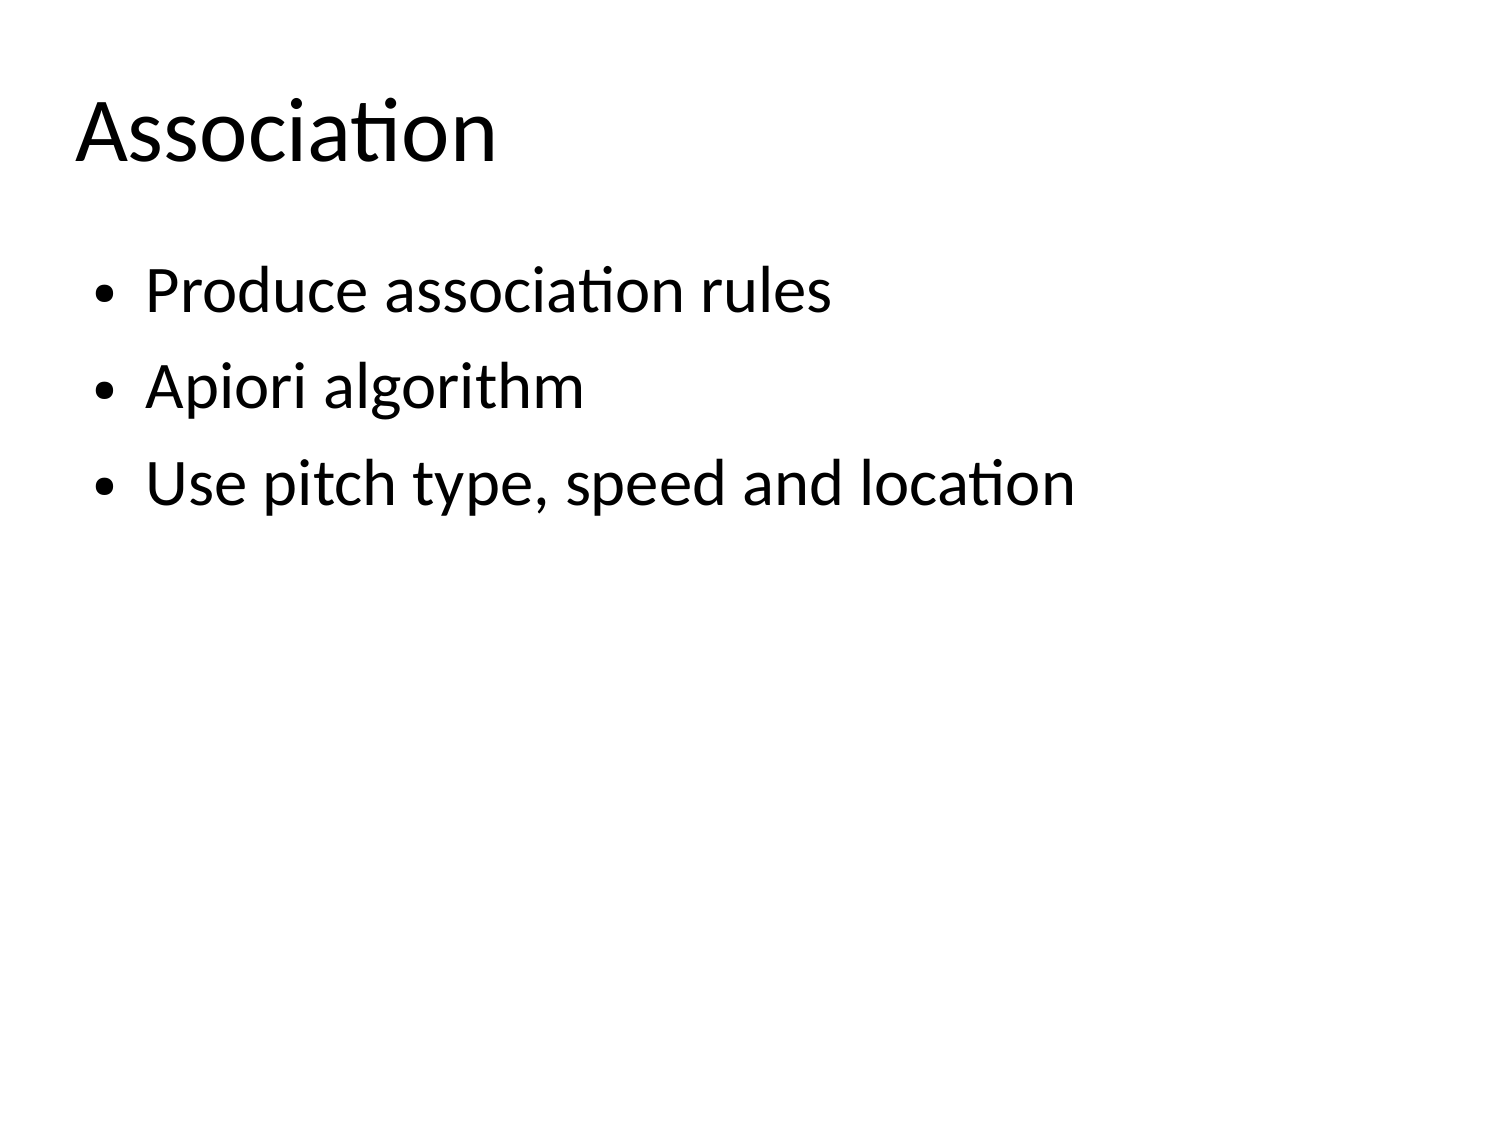

# Association
Produce association rules
Apiori algorithm
Use pitch type, speed and location